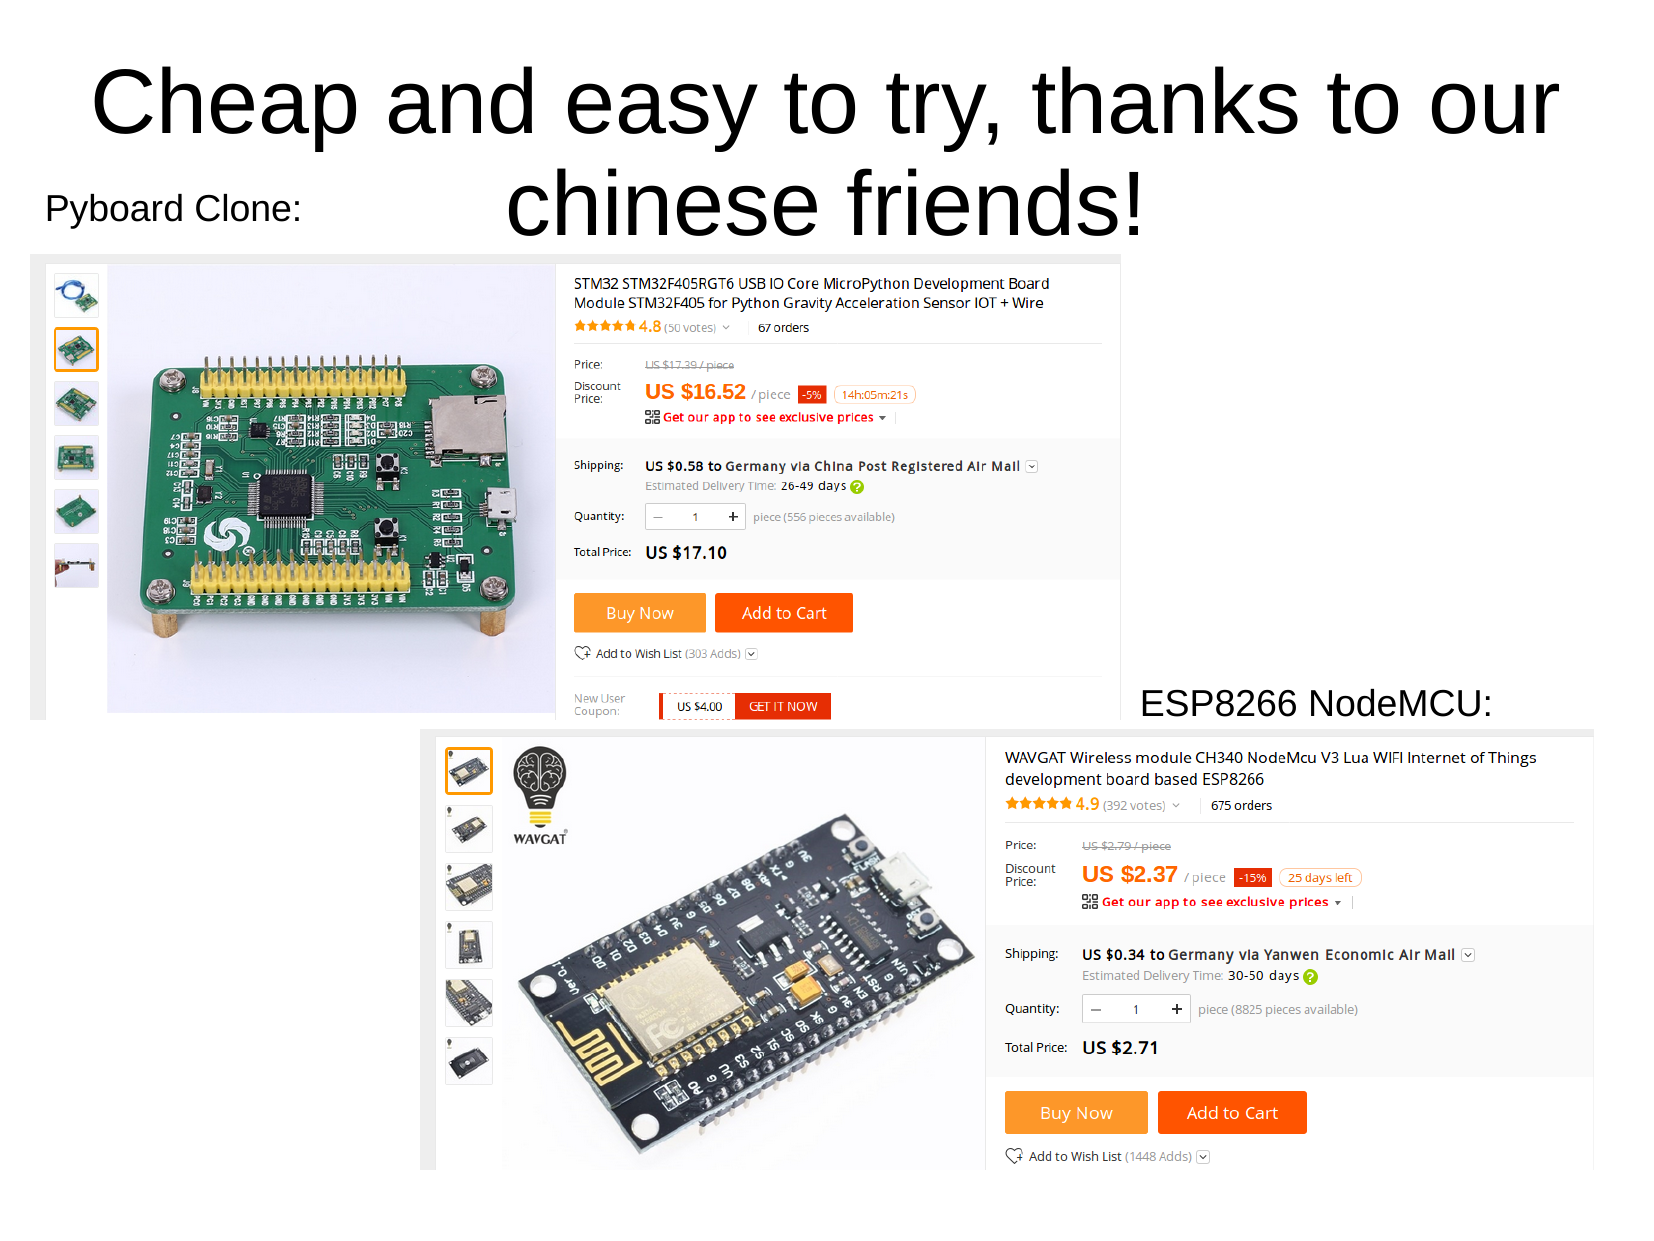

# Cheap and easy to try, thanks to our chinese friends!
Pyboard Clone:
ESP8266 NodeMCU: